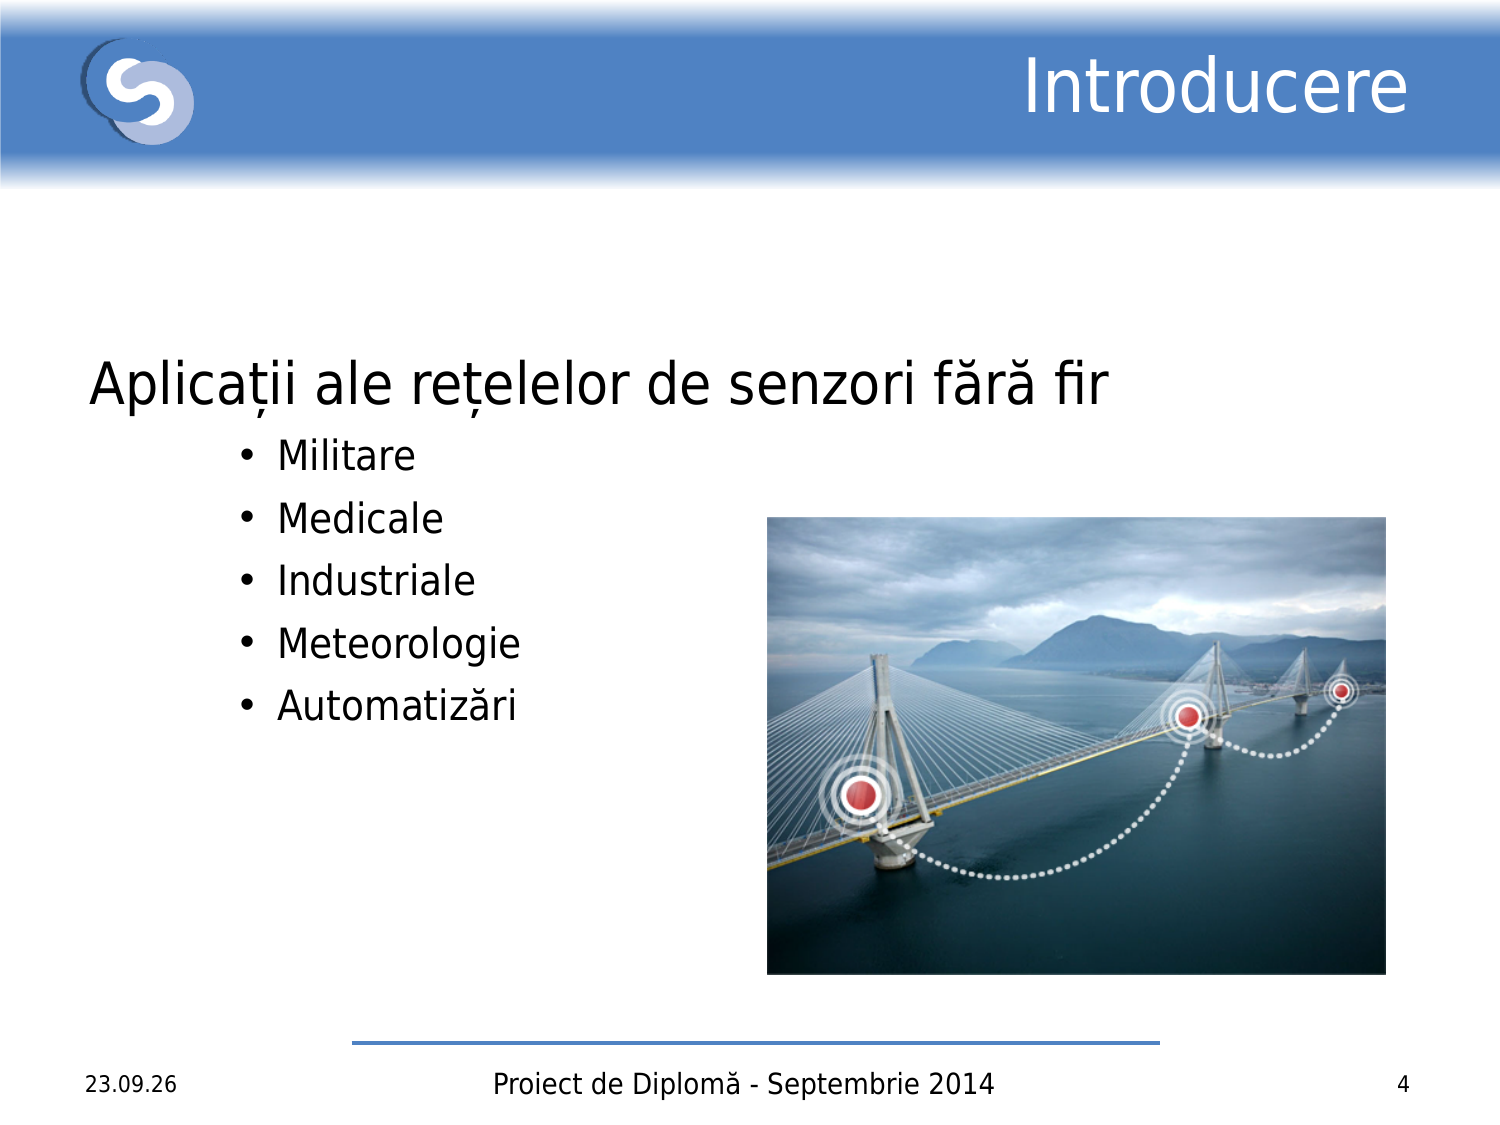

# Introducere
Aplicații ale rețelelor de senzori fără fir
Militare
Medicale
Industriale
Meteorologie
Automatizări
Proiect de Diplomă - Septembrie 2014
4